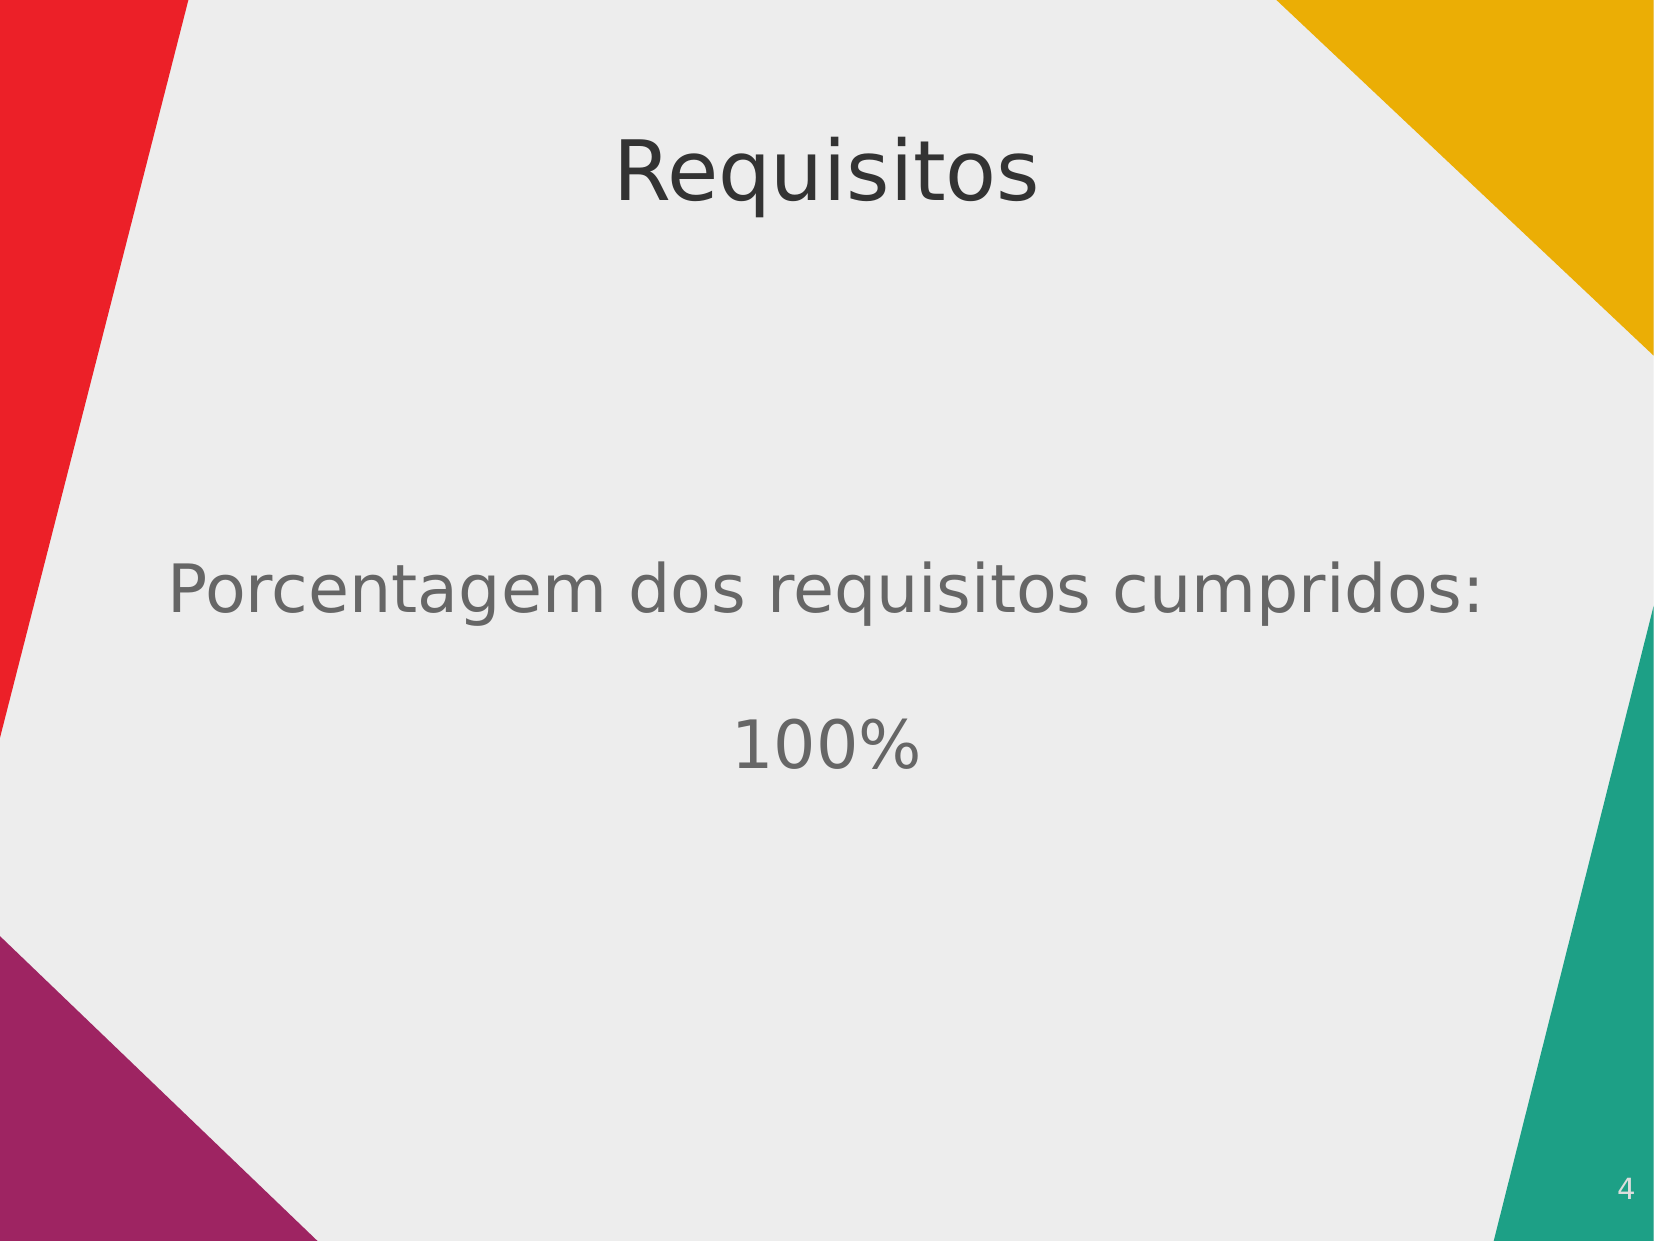

# Requisitos
Porcentagem dos requisitos cumpridos:
100%
4